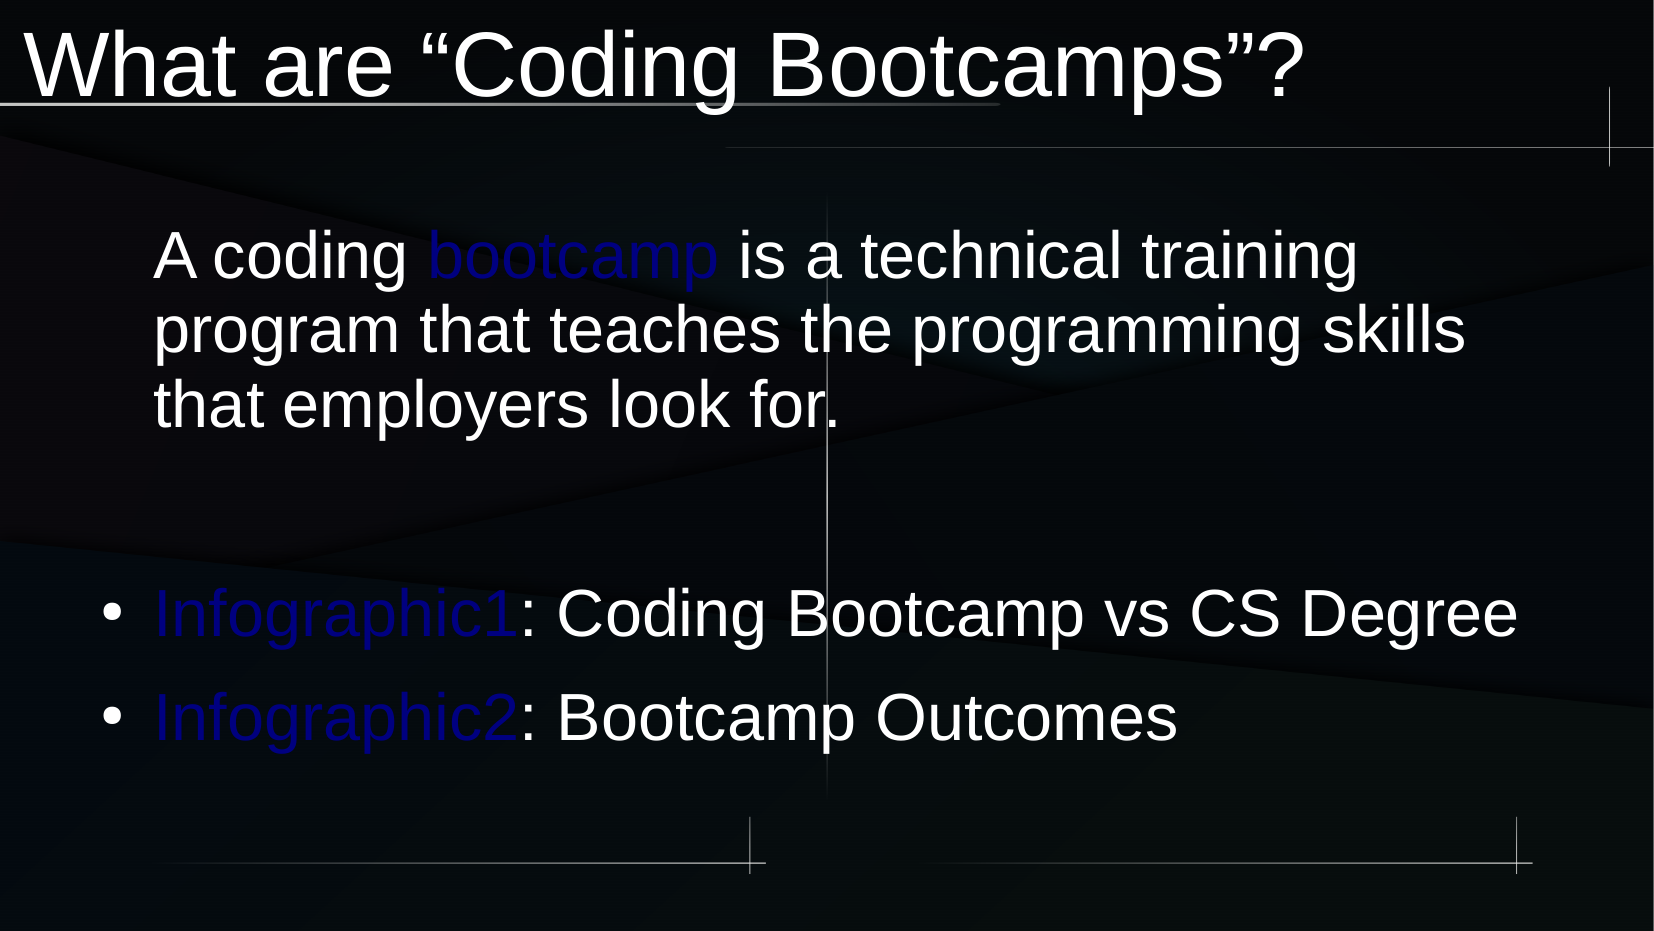

# What are “Coding Bootcamps”?
A coding bootcamp is a technical training program that teaches the programming skills that employers look for.
Infographic1: Coding Bootcamp vs CS Degree
Infographic2: Bootcamp Outcomes